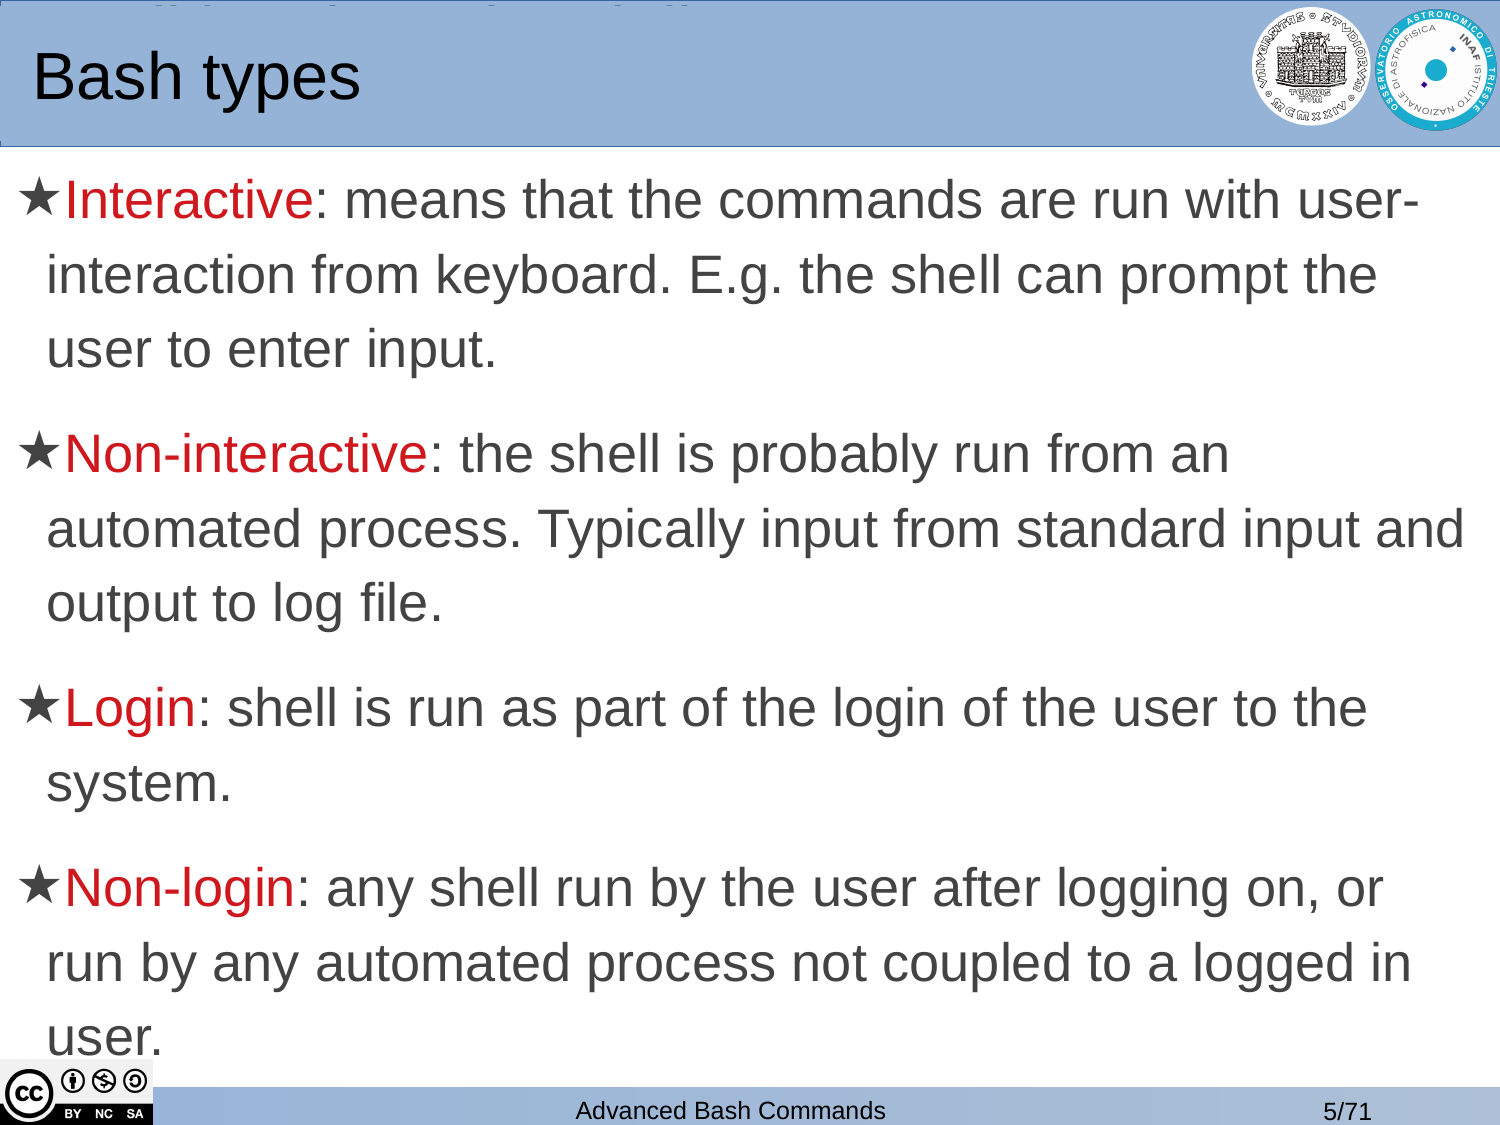

Traditional service delivery
Bash types
# Interactive: means that the commands are run with user-interaction from keyboard. E.g. the shell can prompt the user to enter input.
Non-interactive: the shell is probably run from an automated process. Typically input from standard input and output to log file.
Login: shell is run as part of the login of the user to the system.
Non-login: any shell run by the user after logging on, or run by any automated process not coupled to a logged in user.